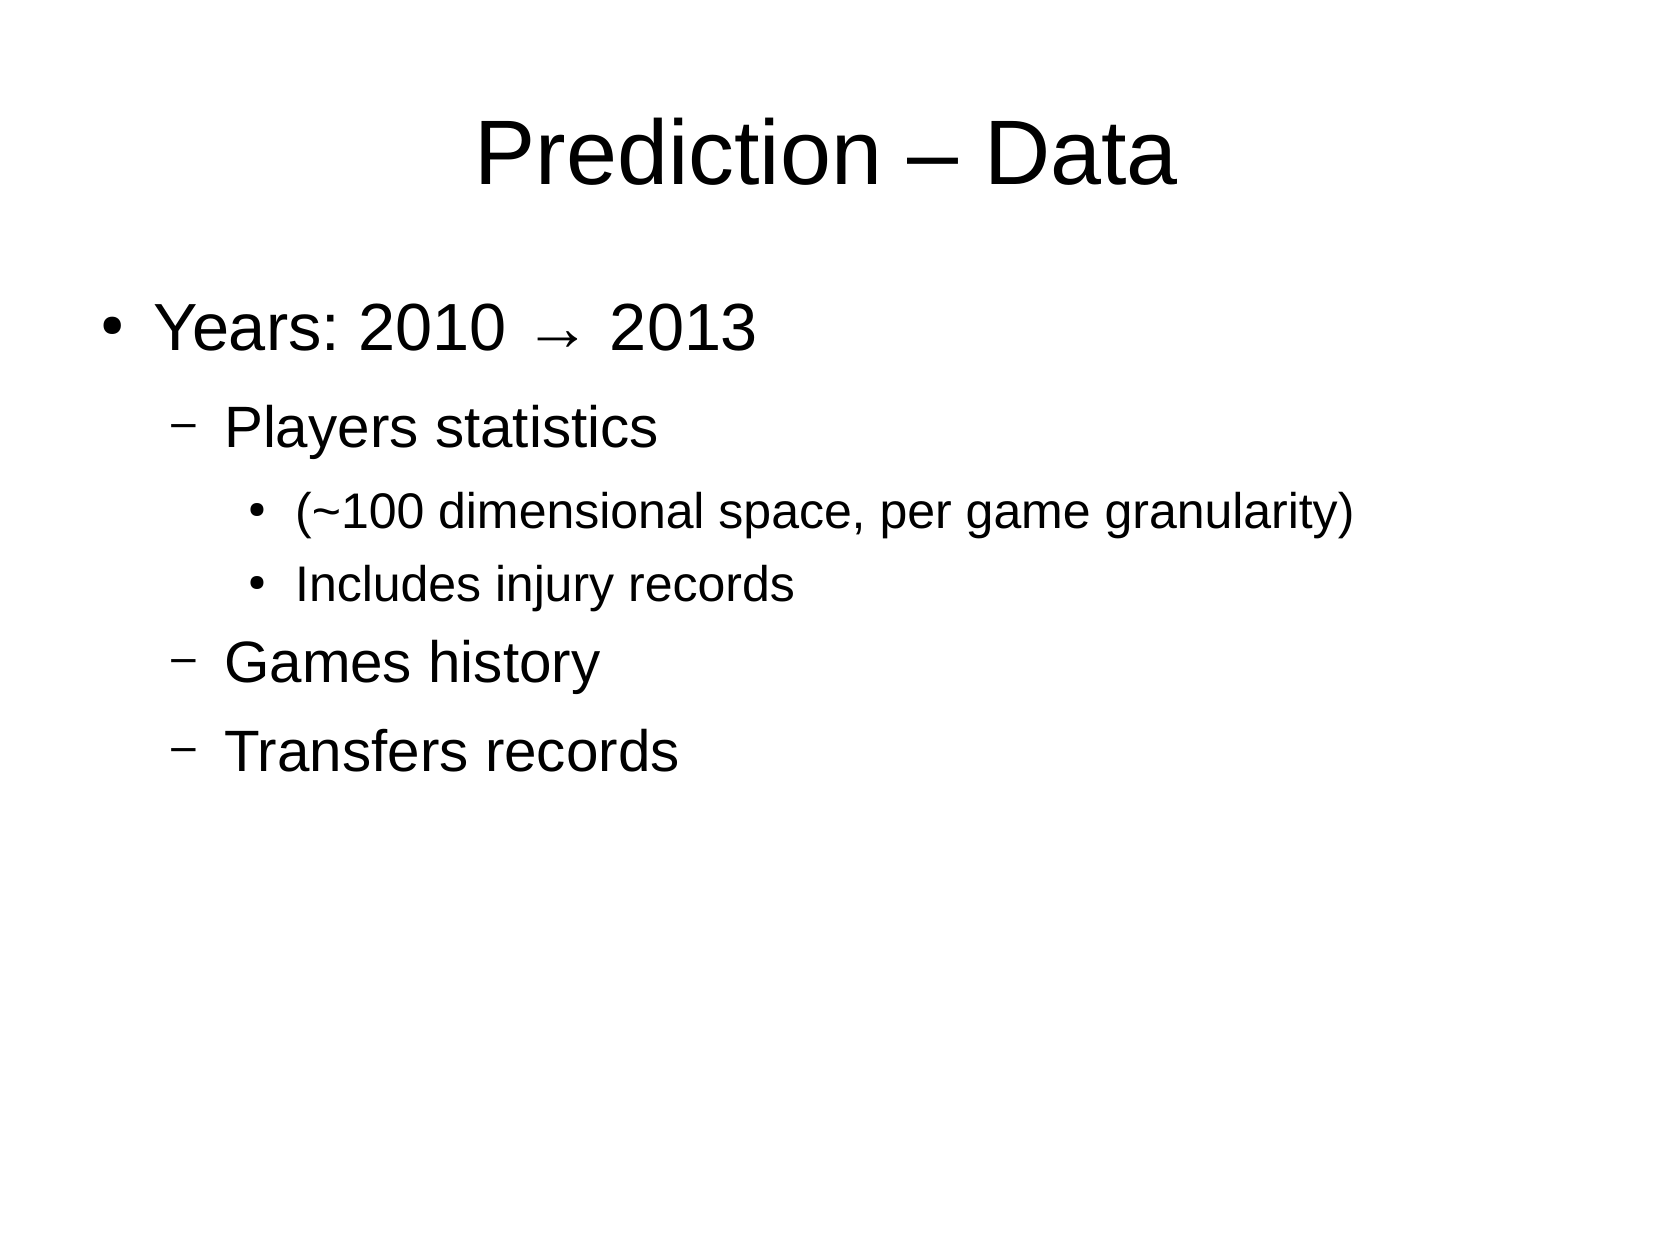

# Prediction – Data
Years: 2010 → 2013
Players statistics
(~100 dimensional space, per game granularity)
Includes injury records
Games history
Transfers records